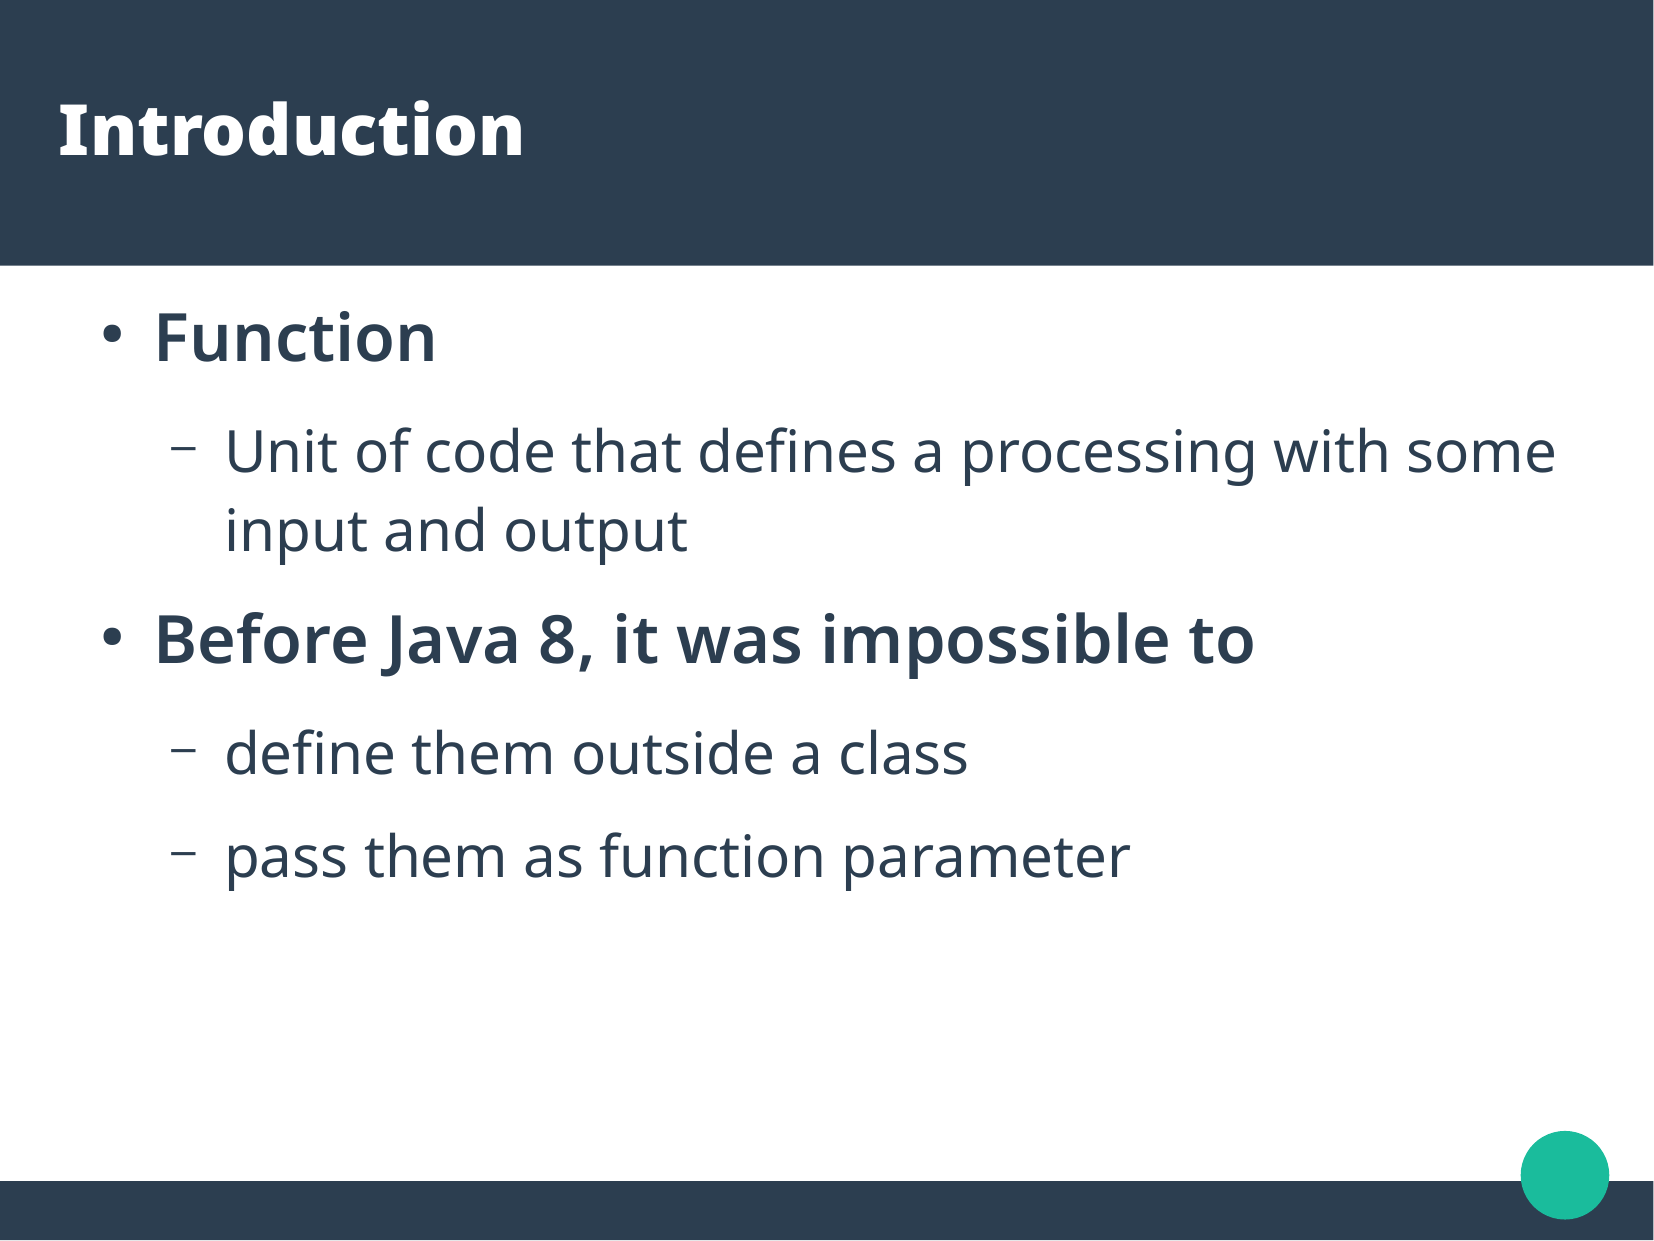

# Introduction
Function
Unit of code that defines a processing with some input and output
Before Java 8, it was impossible to
define them outside a class
pass them as function parameter